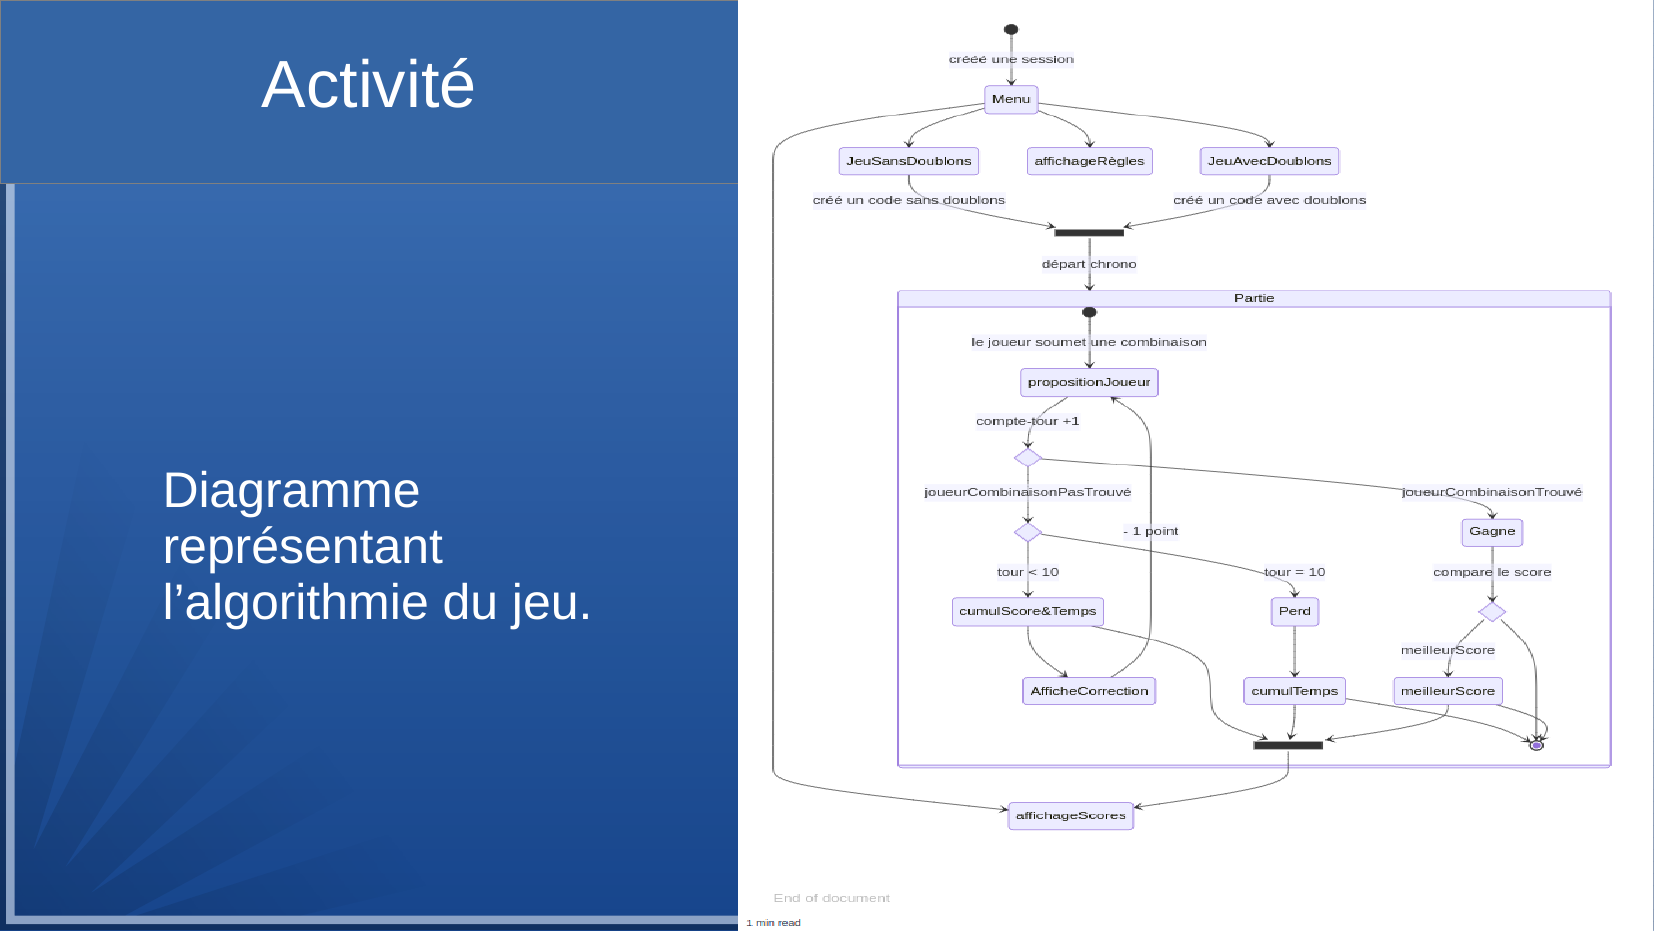

# Activité
Diagramme représentant l’algorithmie du jeu.